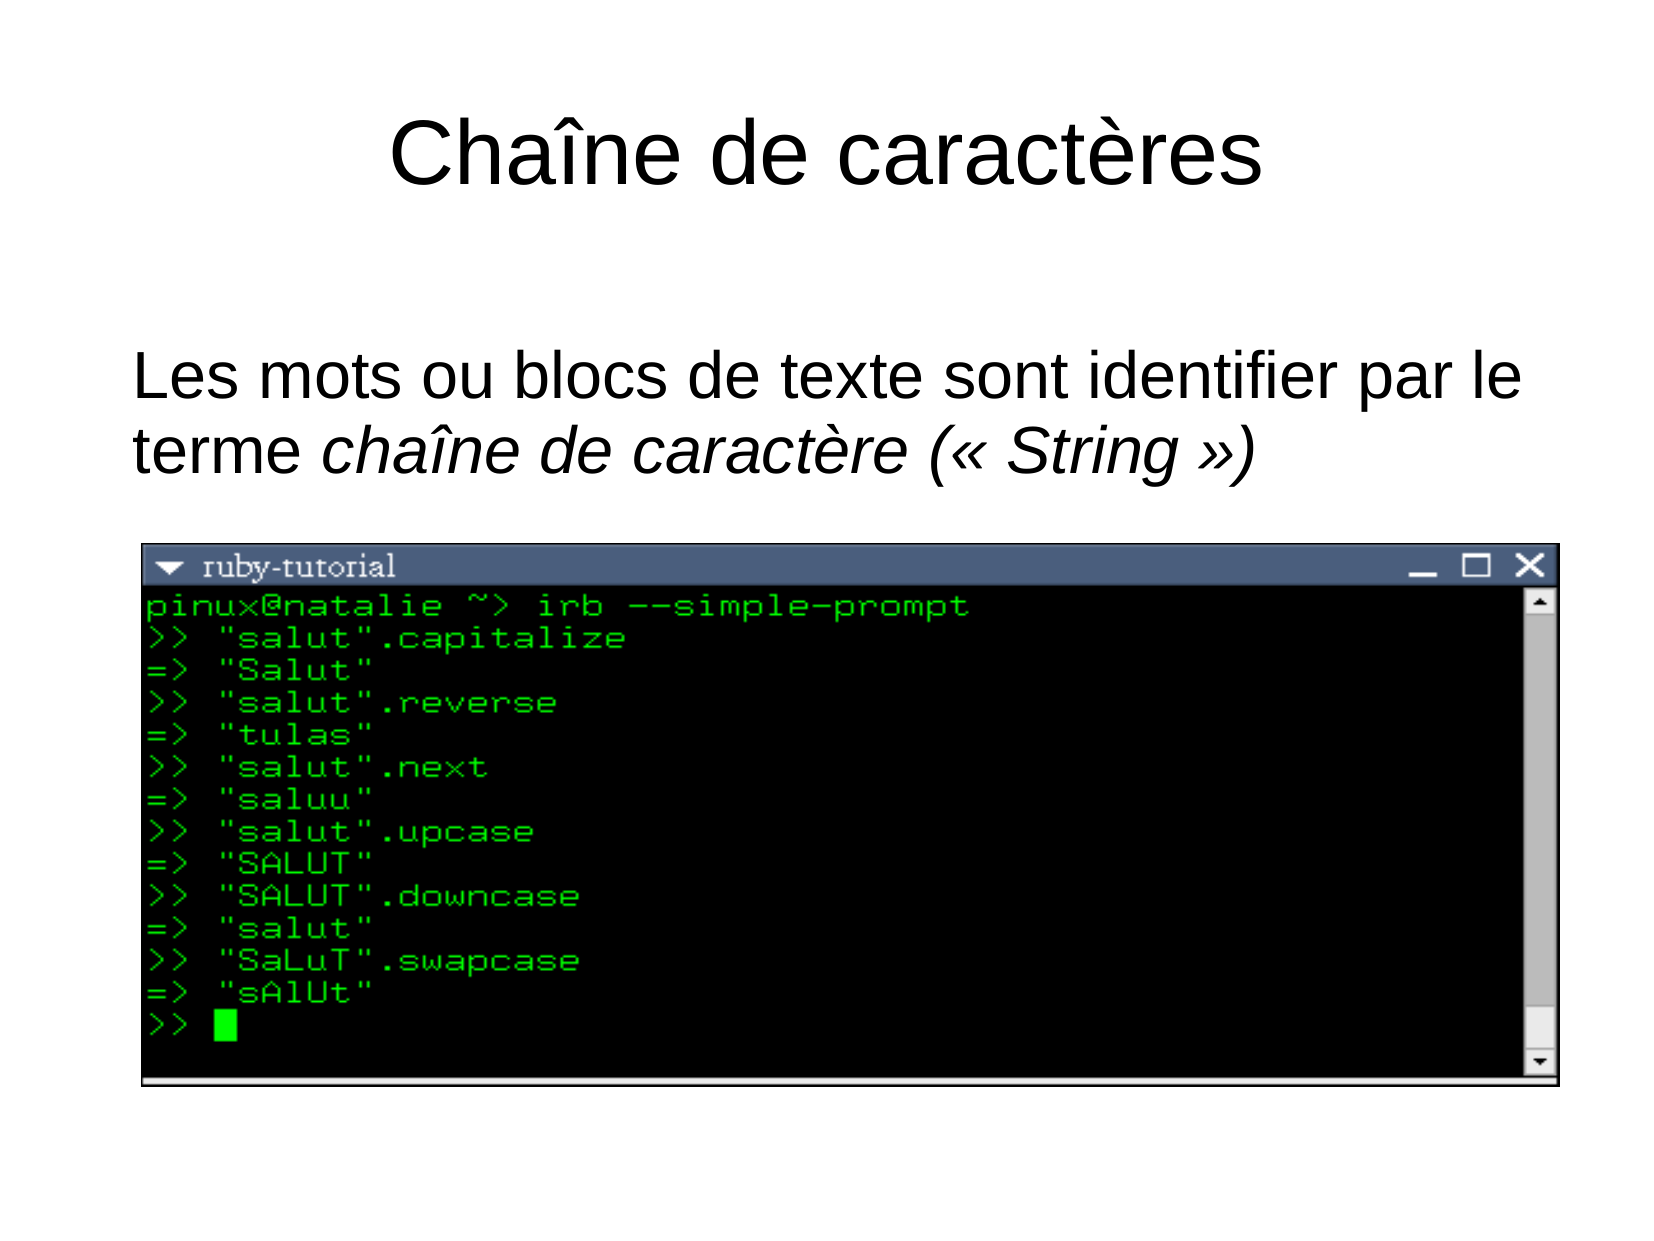

# Chaîne de caractères
Les mots ou blocs de texte sont identifier par le
terme chaîne de caractère (« String »)